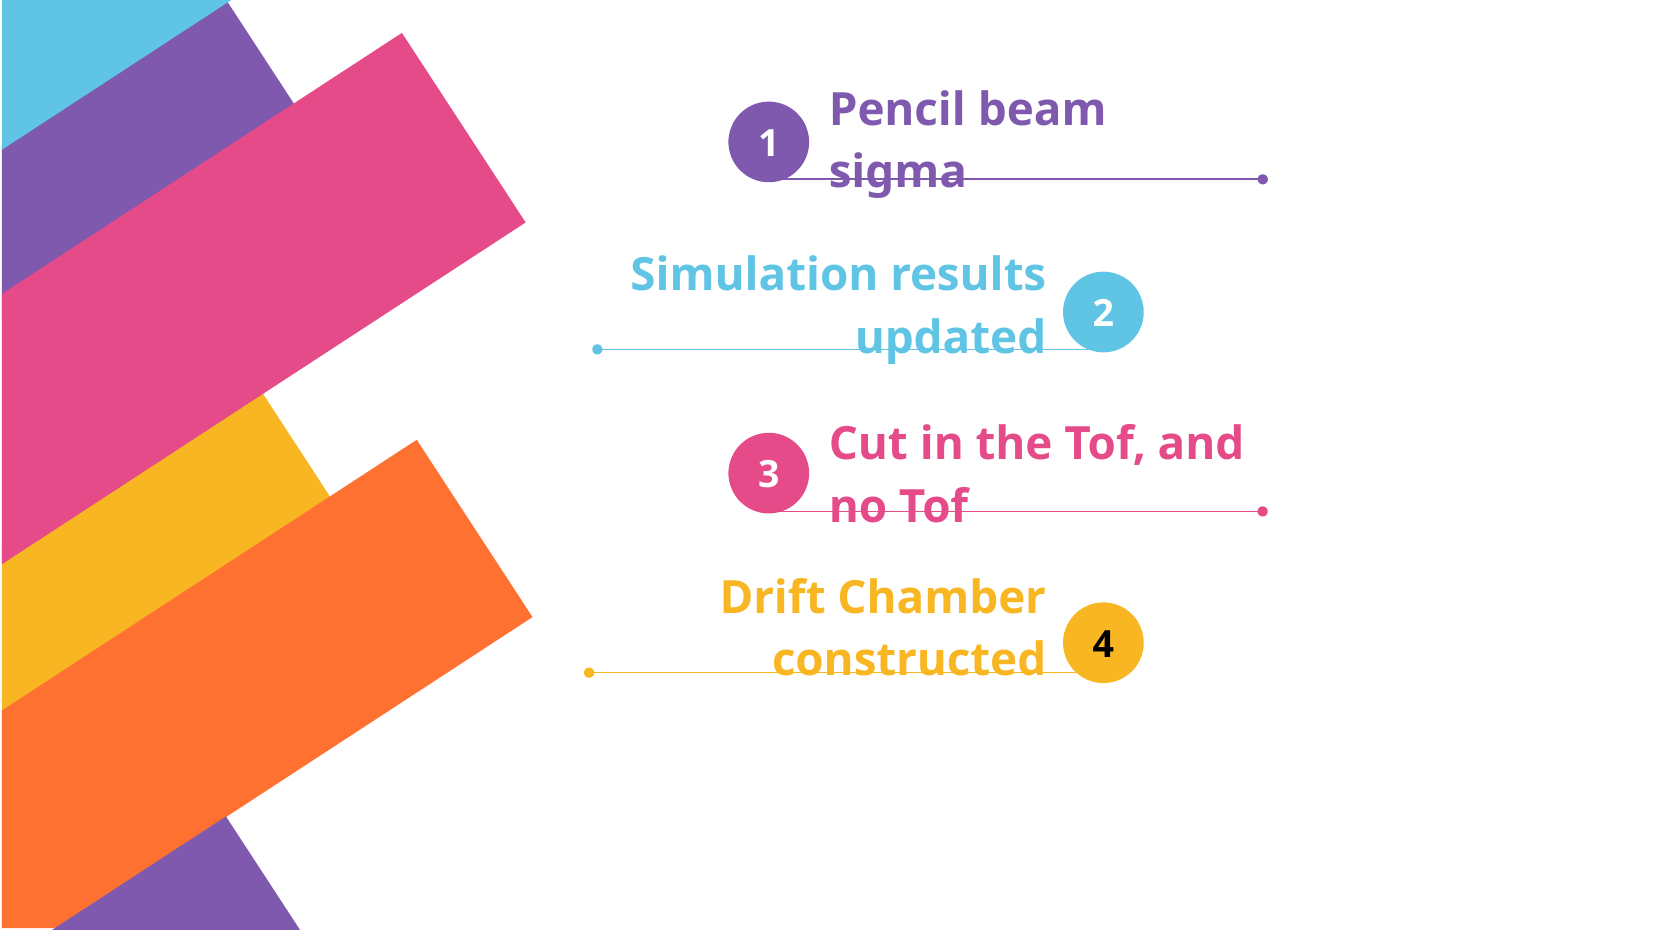

# Pencil beam sigma
1
Simulation results updated
2
Cut in the Tof, and no Tof
3
Drift Chamber constructed
4